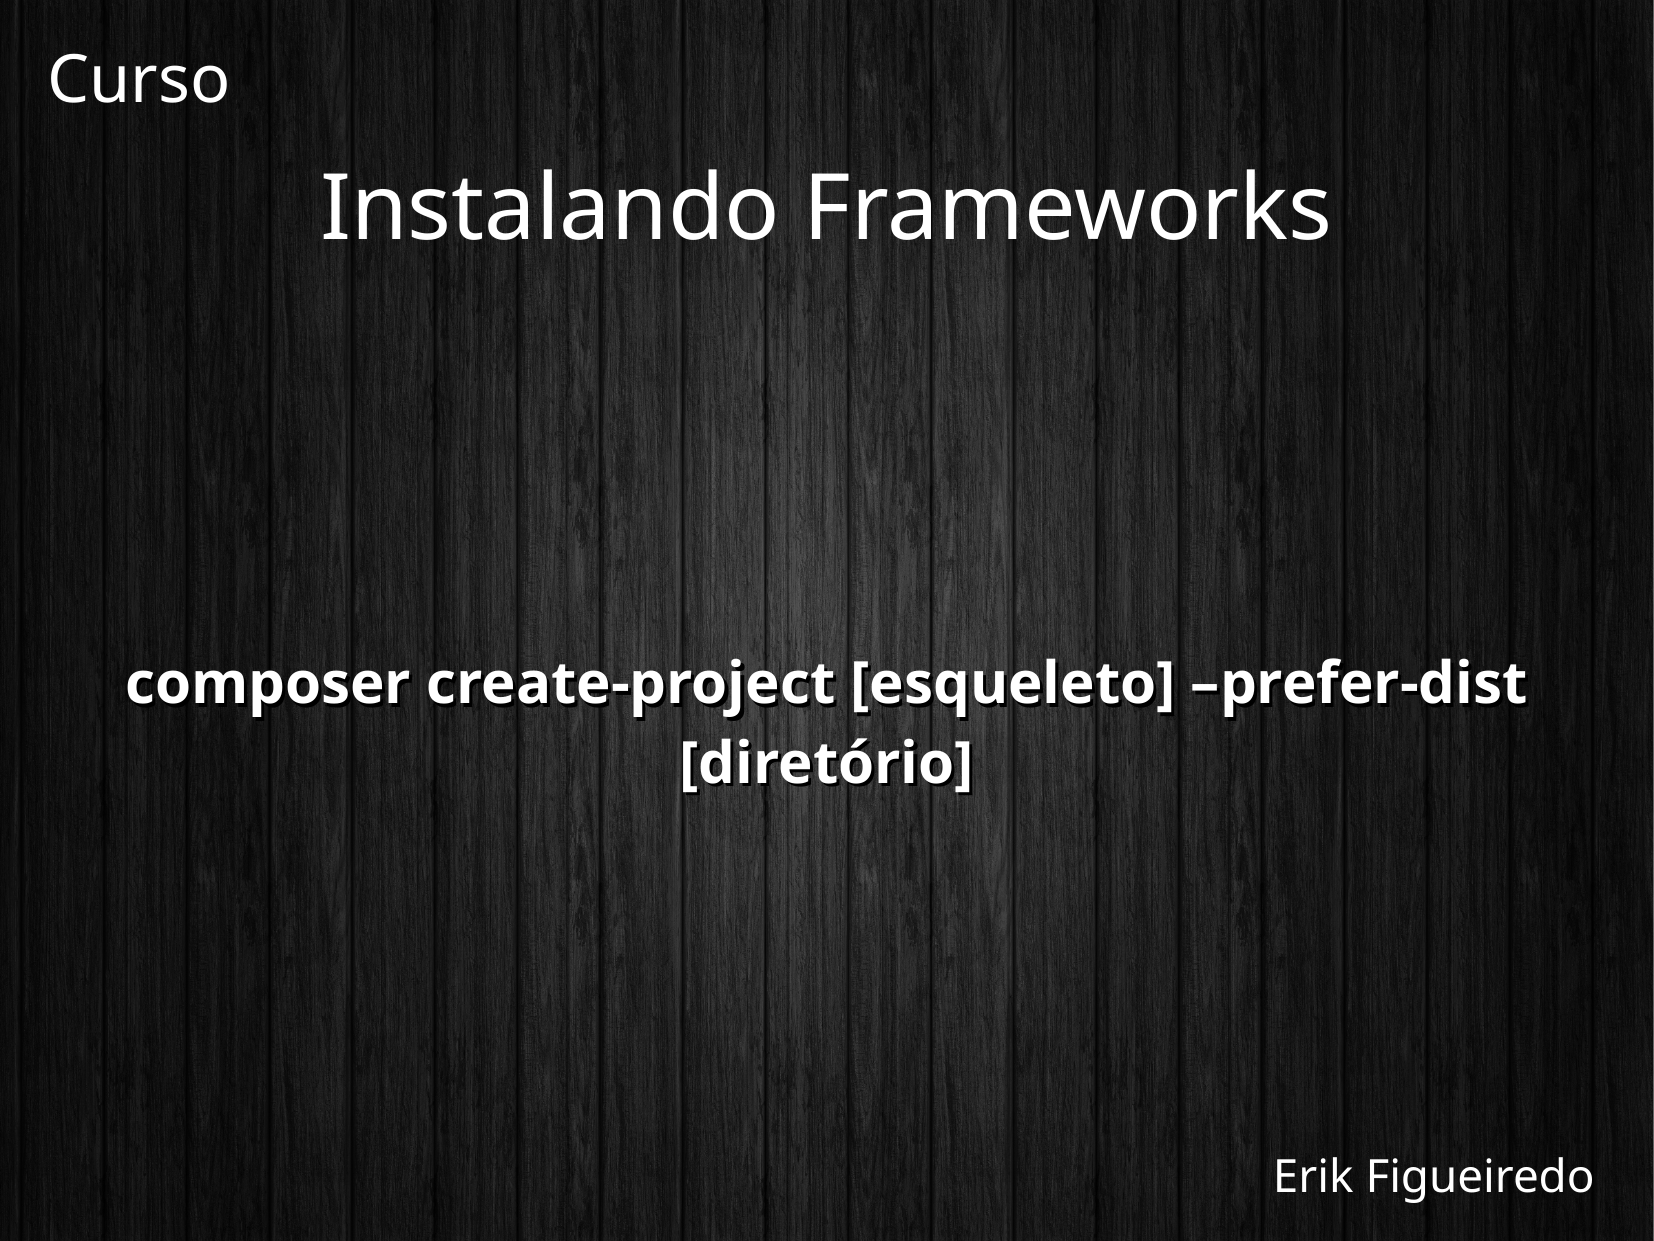

Curso
# Instalando Frameworks
composer create-project [esqueleto] –prefer-dist [diretório]
Erik Figueiredo